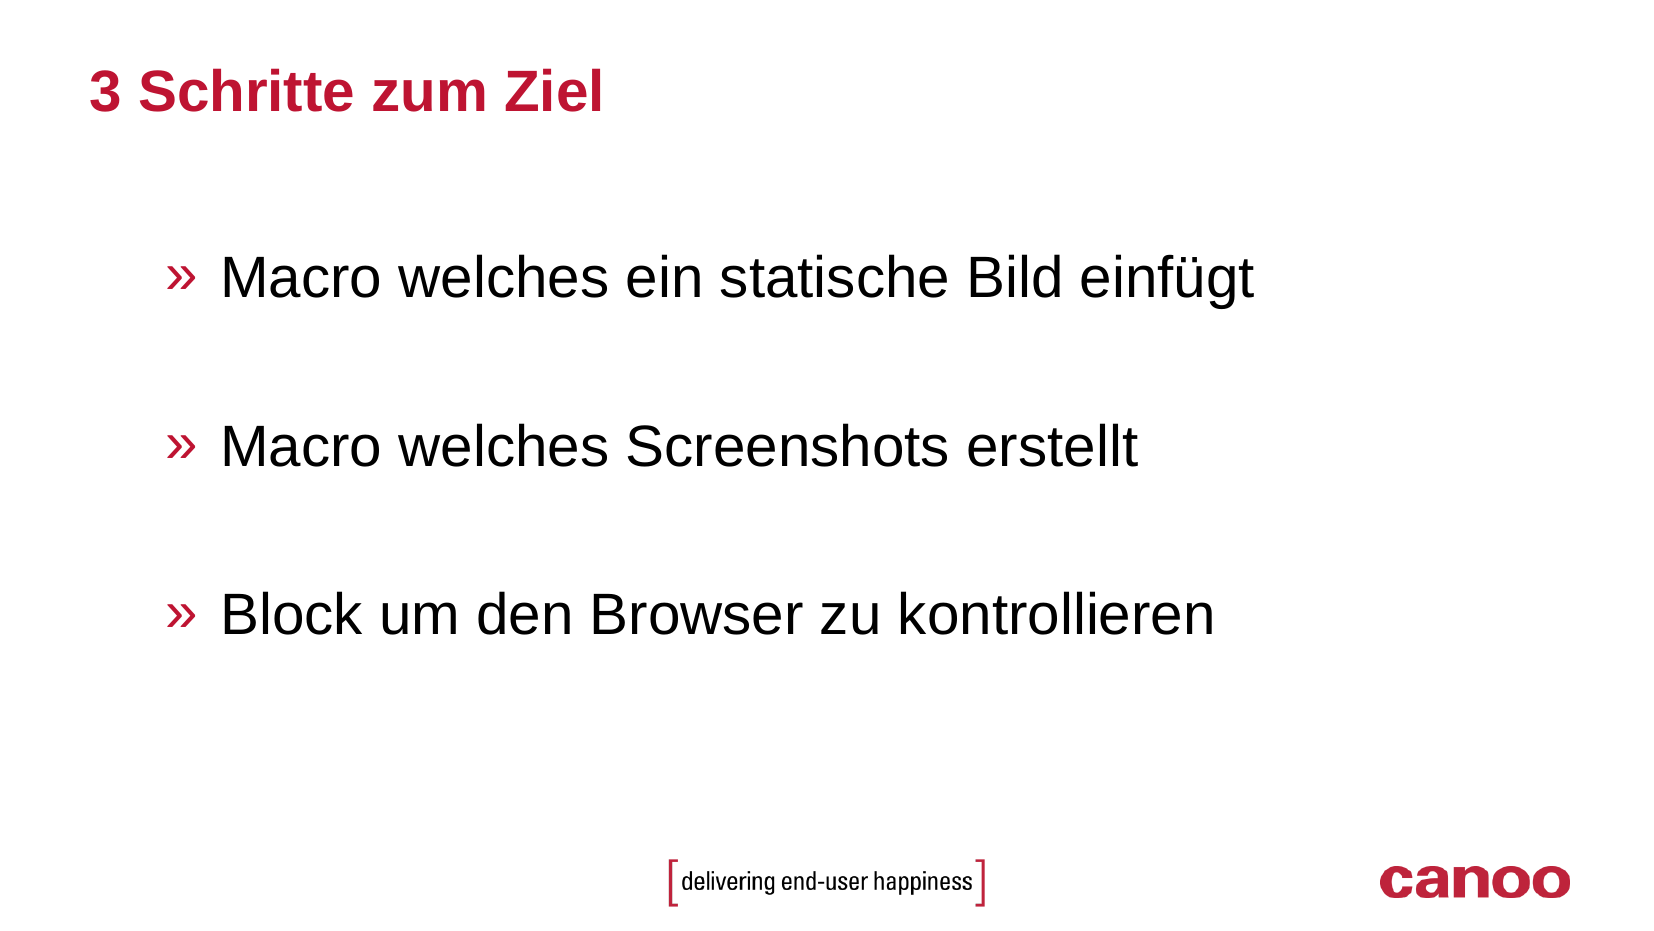

# 3 Schritte zum Ziel
Macro welches ein statische Bild einfügt
Macro welches Screenshots erstellt
Block um den Browser zu kontrollieren